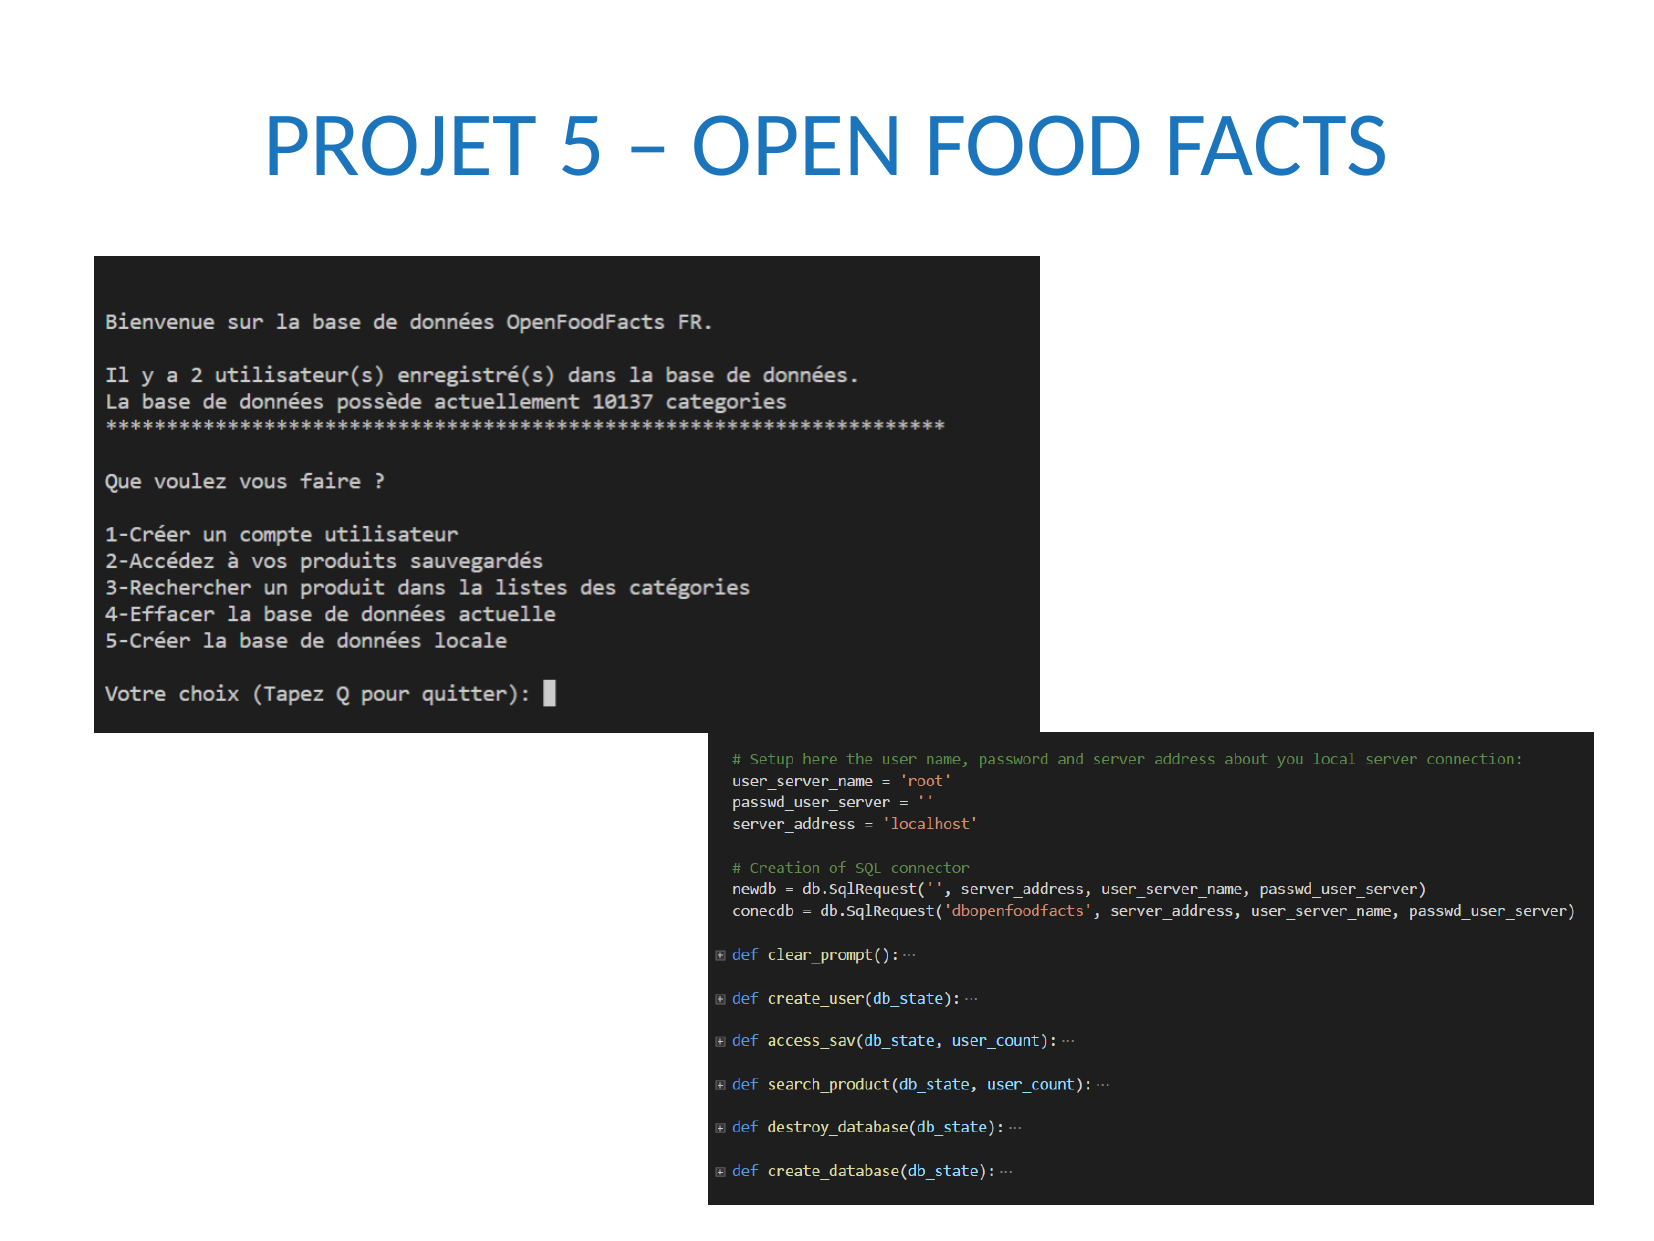

# PROJET 5 – OPEN FOOD FACTS